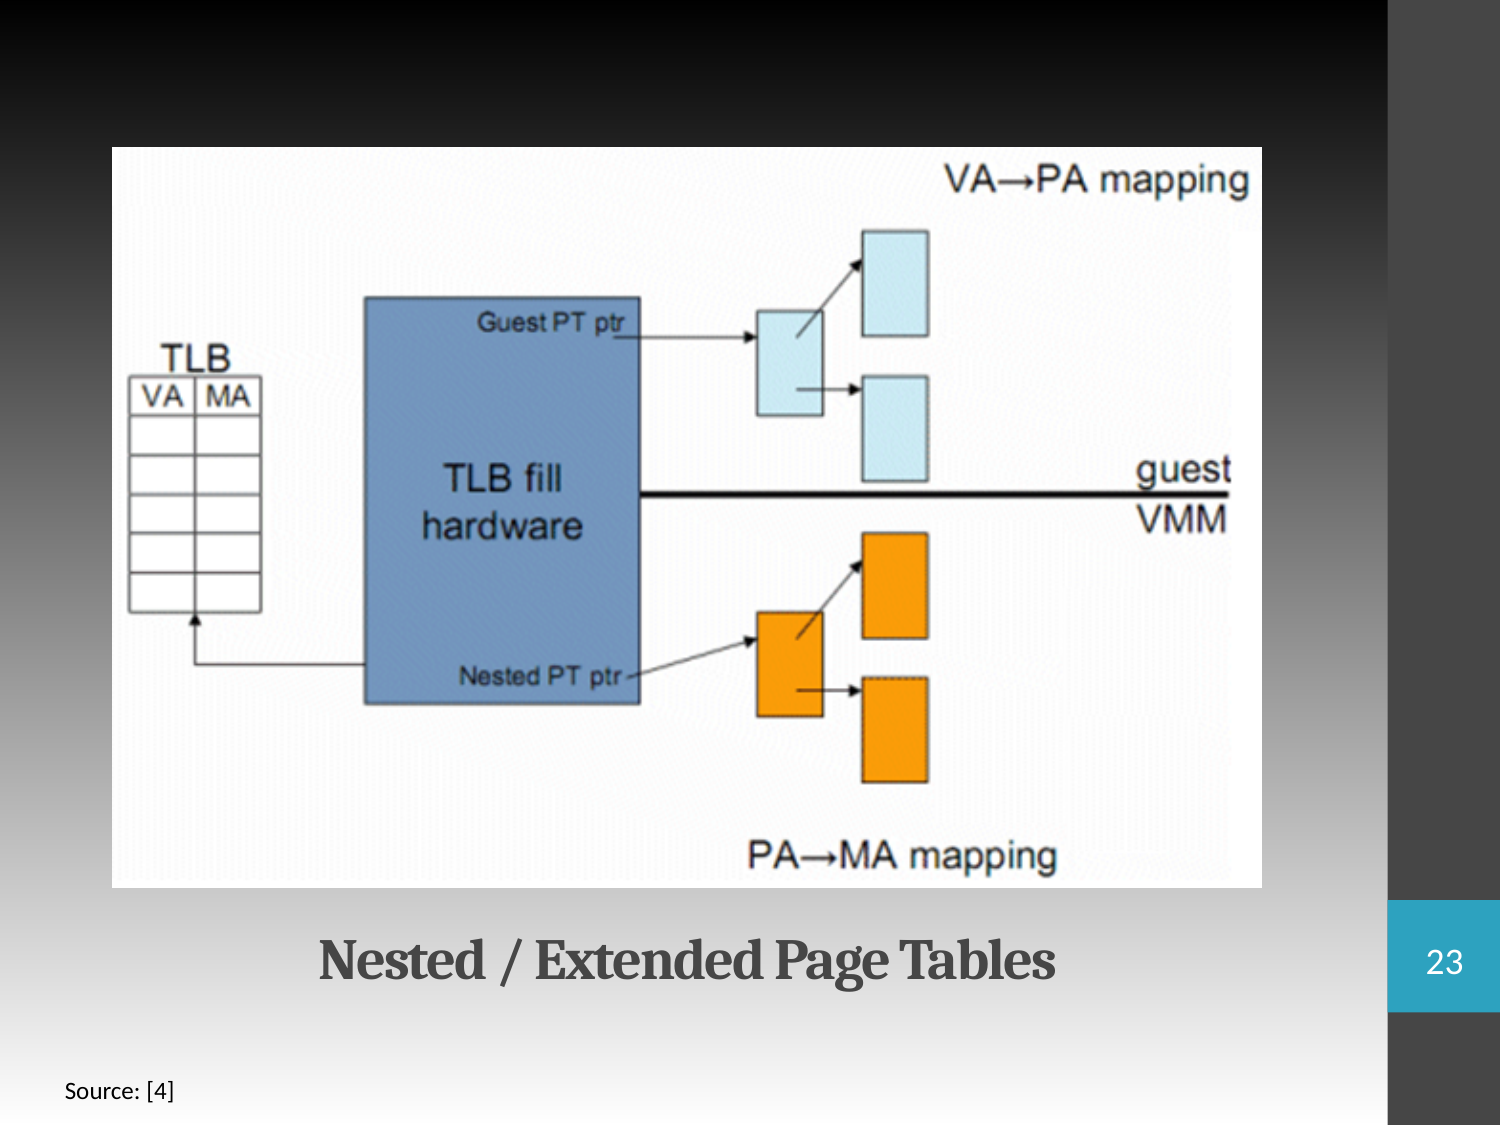

# Nested / Extended Page Tables
Source: [4]